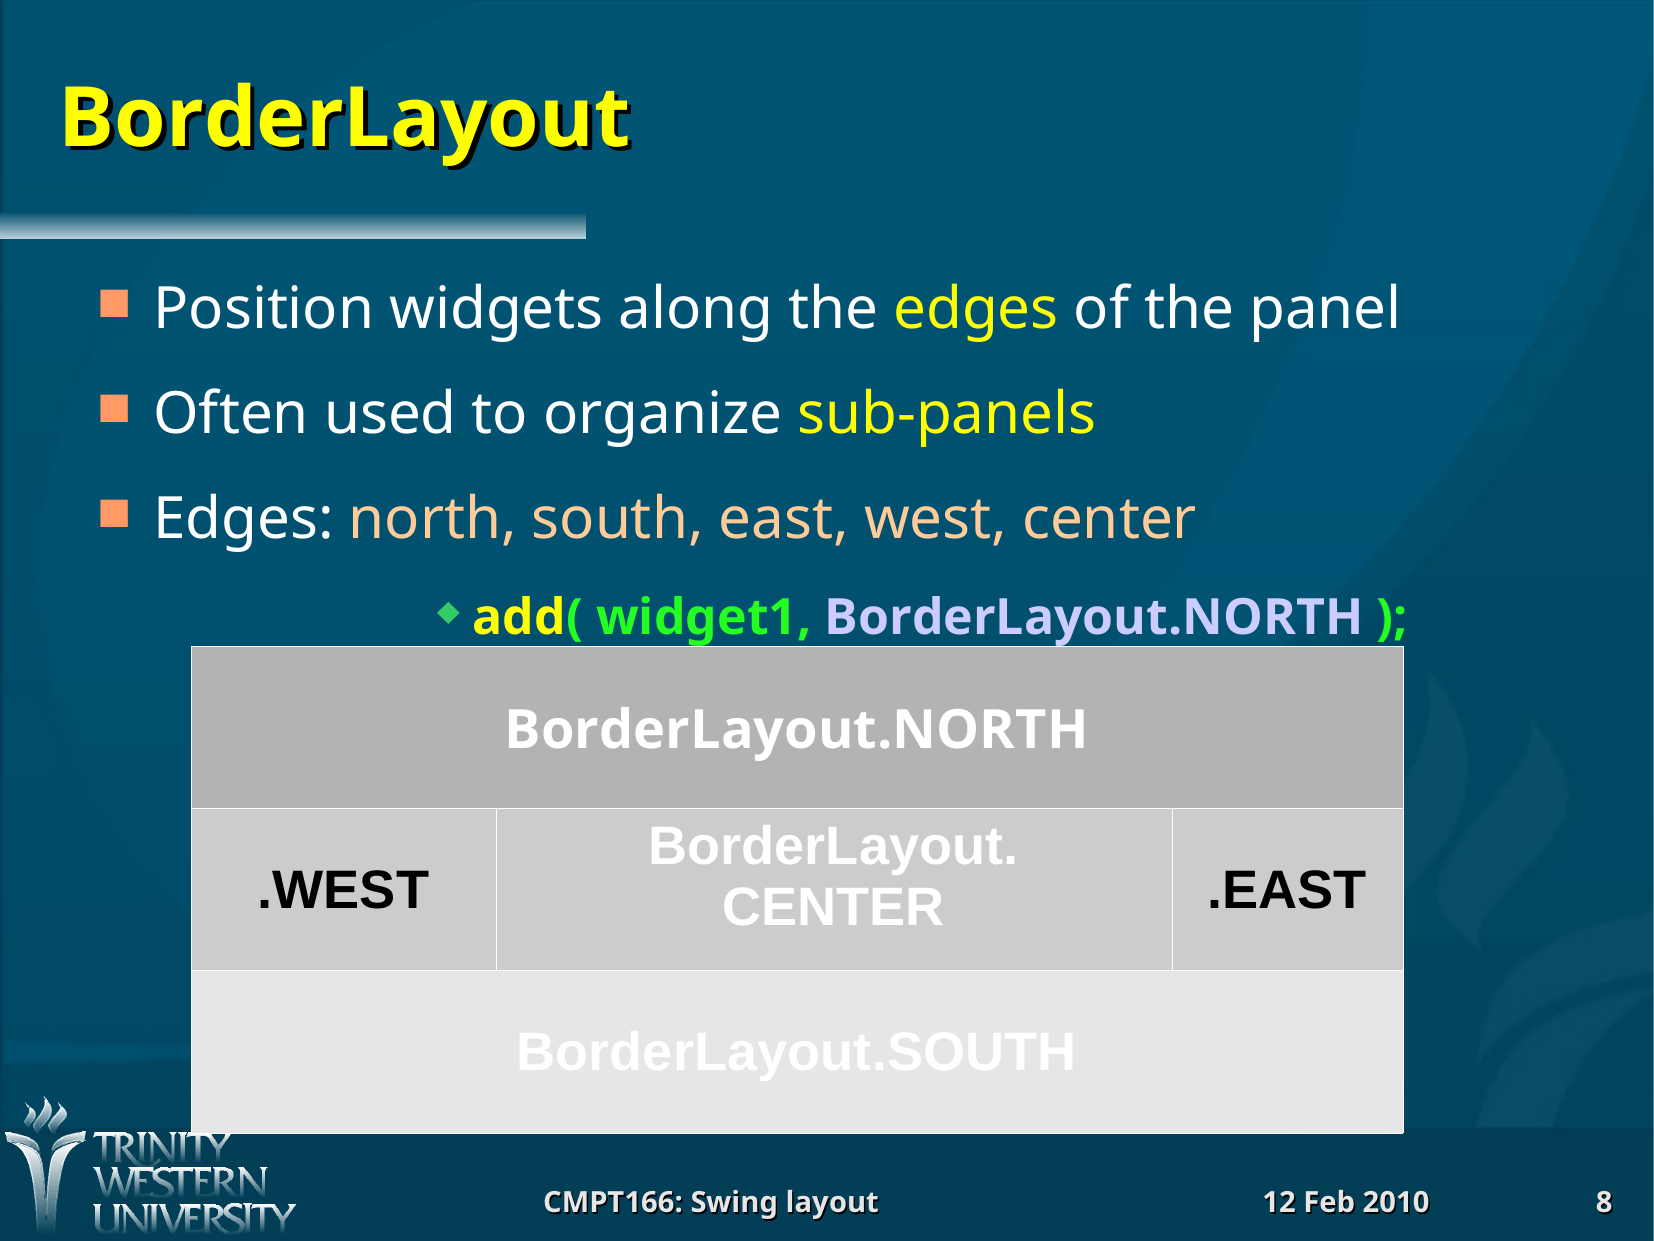

# BorderLayout
Position widgets along the edges of the panel
Often used to organize sub-panels
Edges: north, south, east, west, center
add( widget1, BorderLayout.NORTH );
| BorderLayout.NORTH | | |
| --- | --- | --- |
| .WEST | BorderLayout. CENTER | .EAST |
| BorderLayout.SOUTH | | |
CMPT166: Swing layout
12 Feb 2010
8